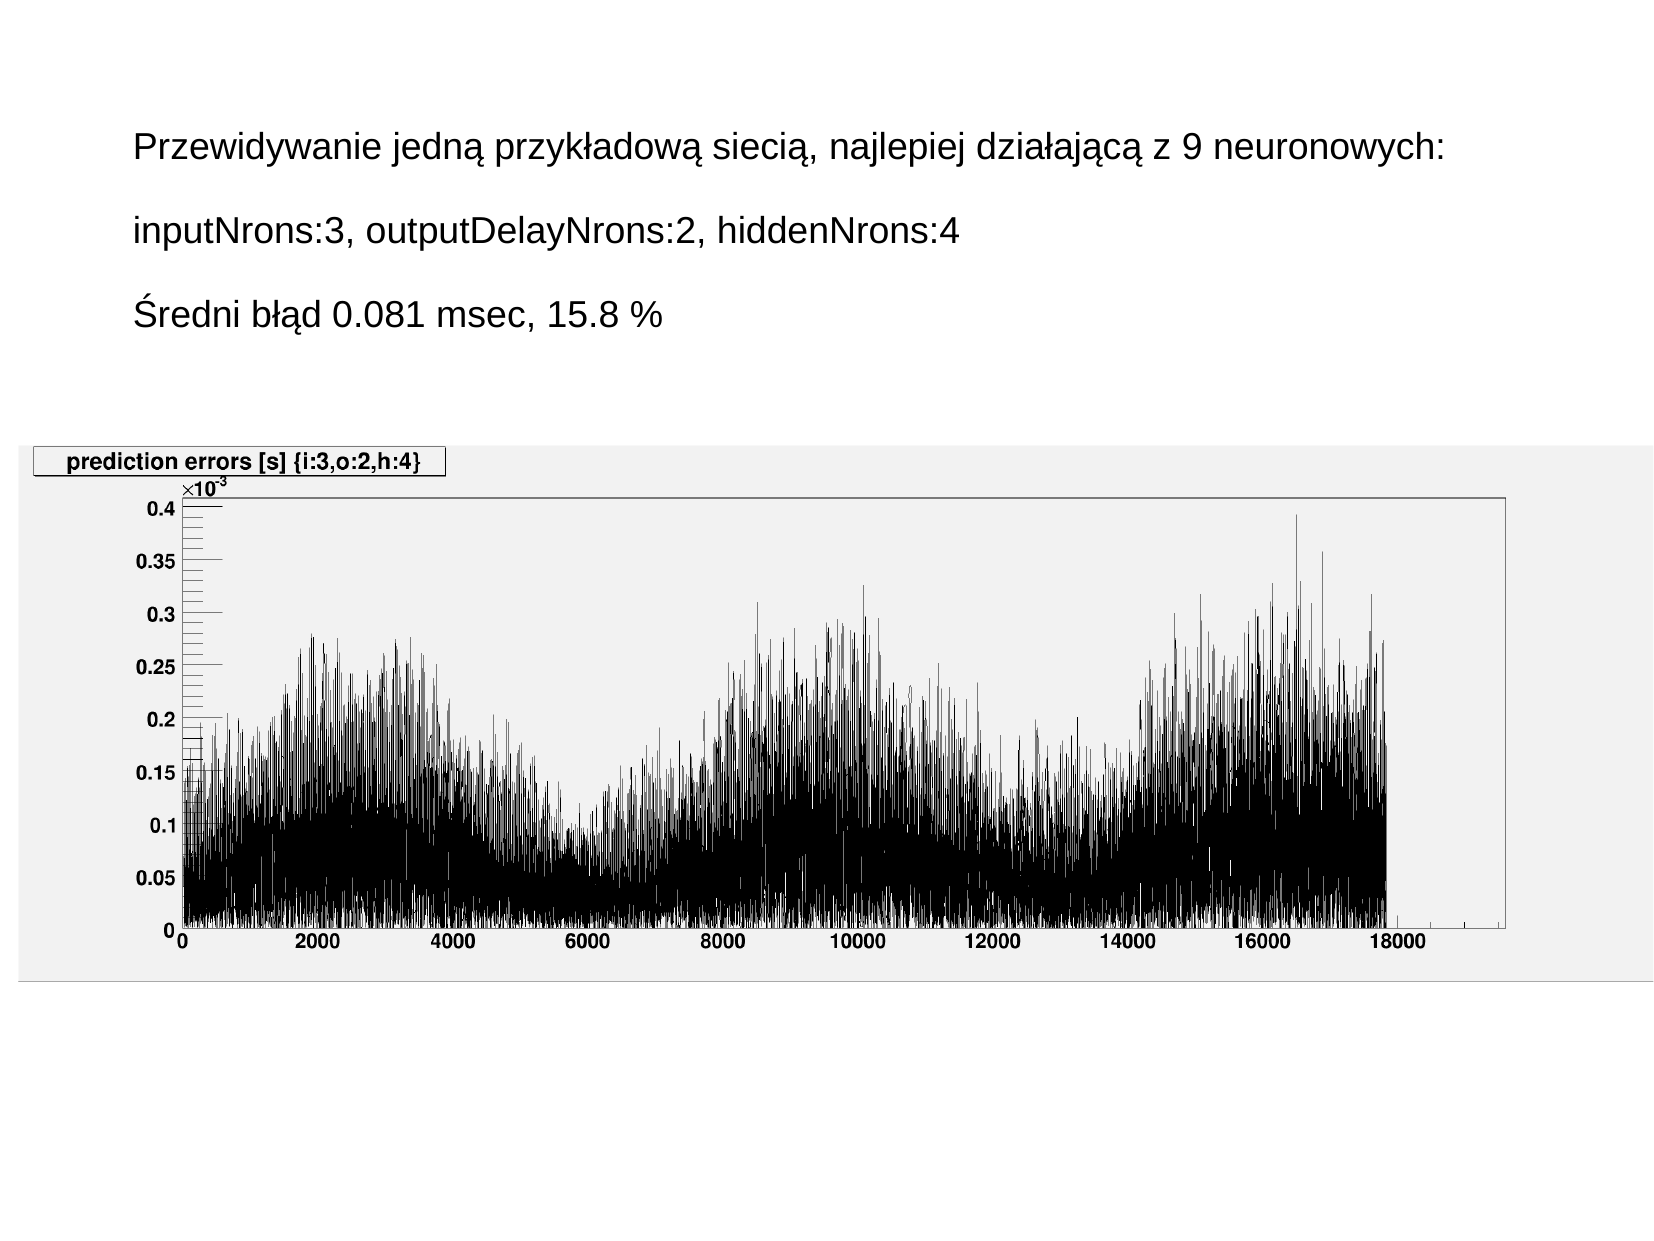

Przewidywanie jedną przykładową siecią, najlepiej działającą z 9 neuronowych:
inputNrons:3, outputDelayNrons:2, hiddenNrons:4
Średni błąd 0.081 msec, 15.8 %